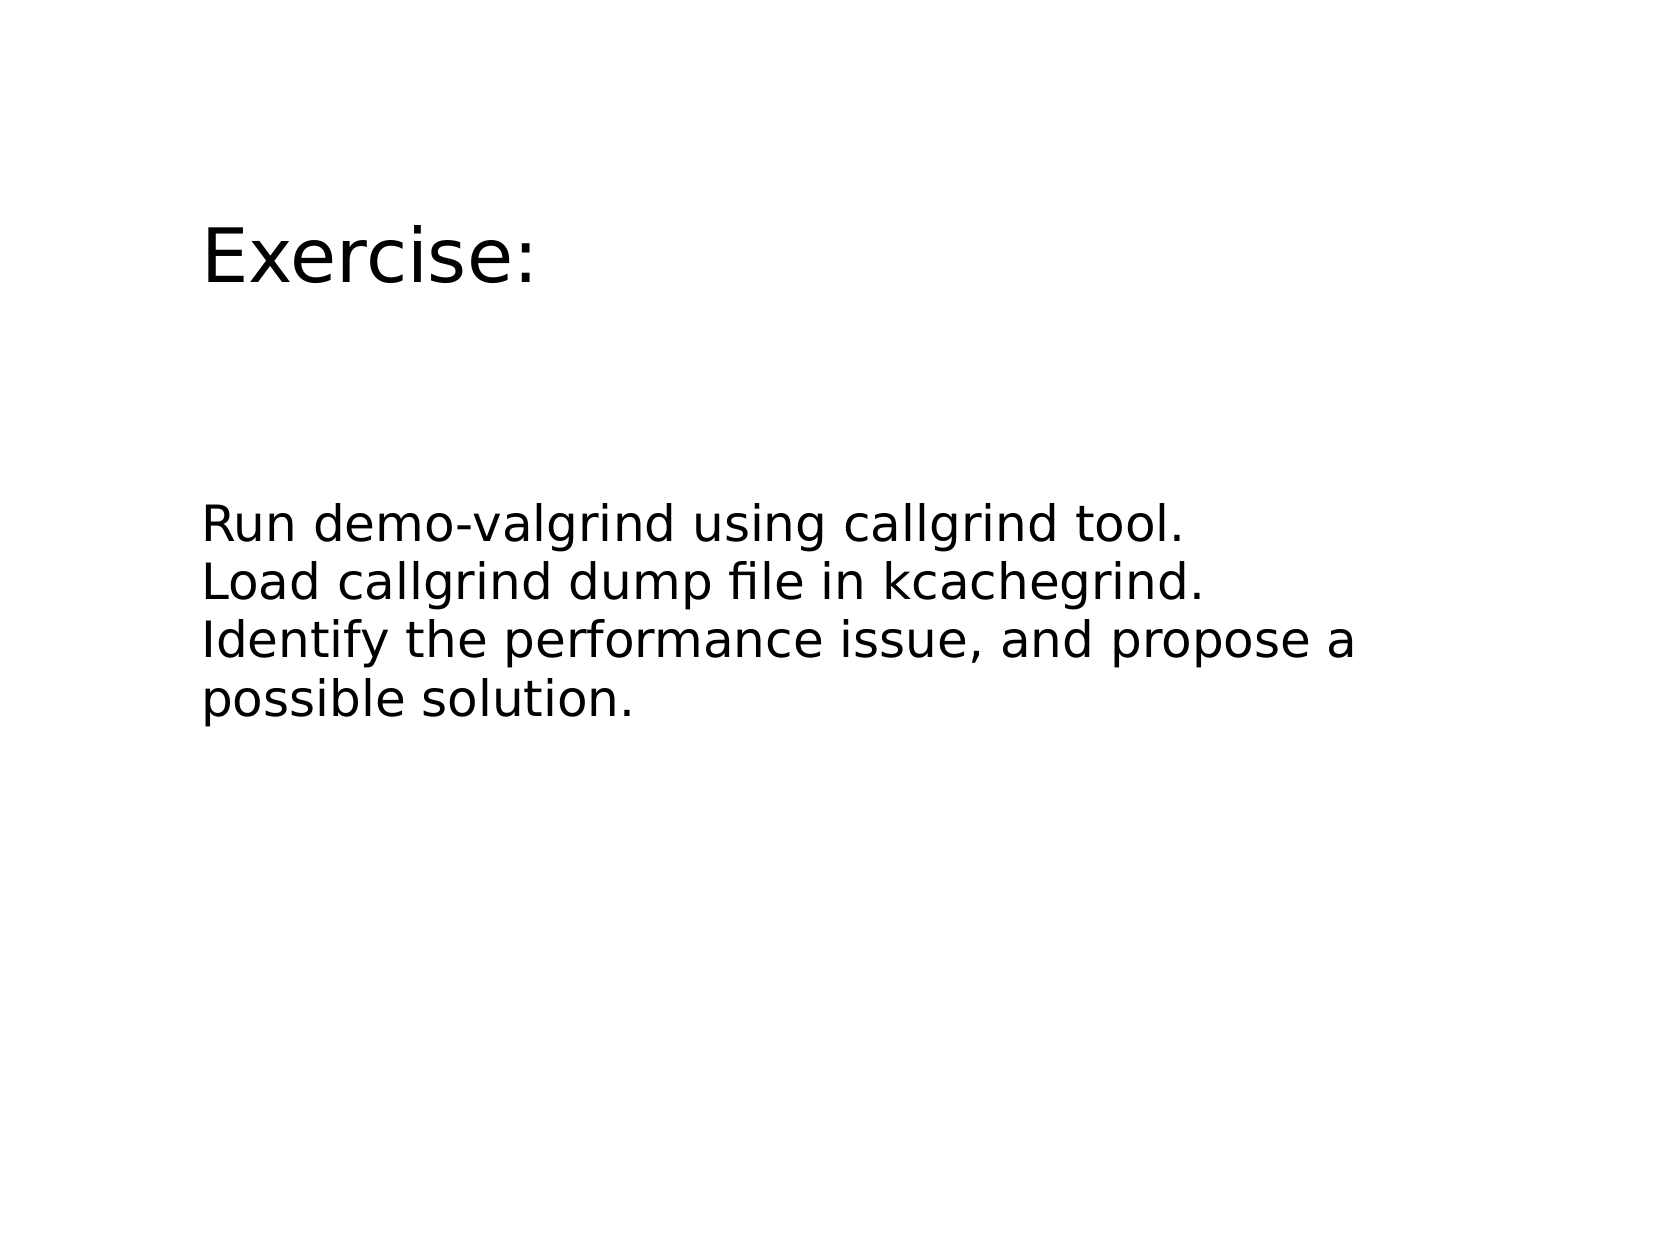

Exercise:
Run demo-valgrind using callgrind tool.
Load callgrind dump file in kcachegrind.
Identify the performance issue, and propose a
possible solution.